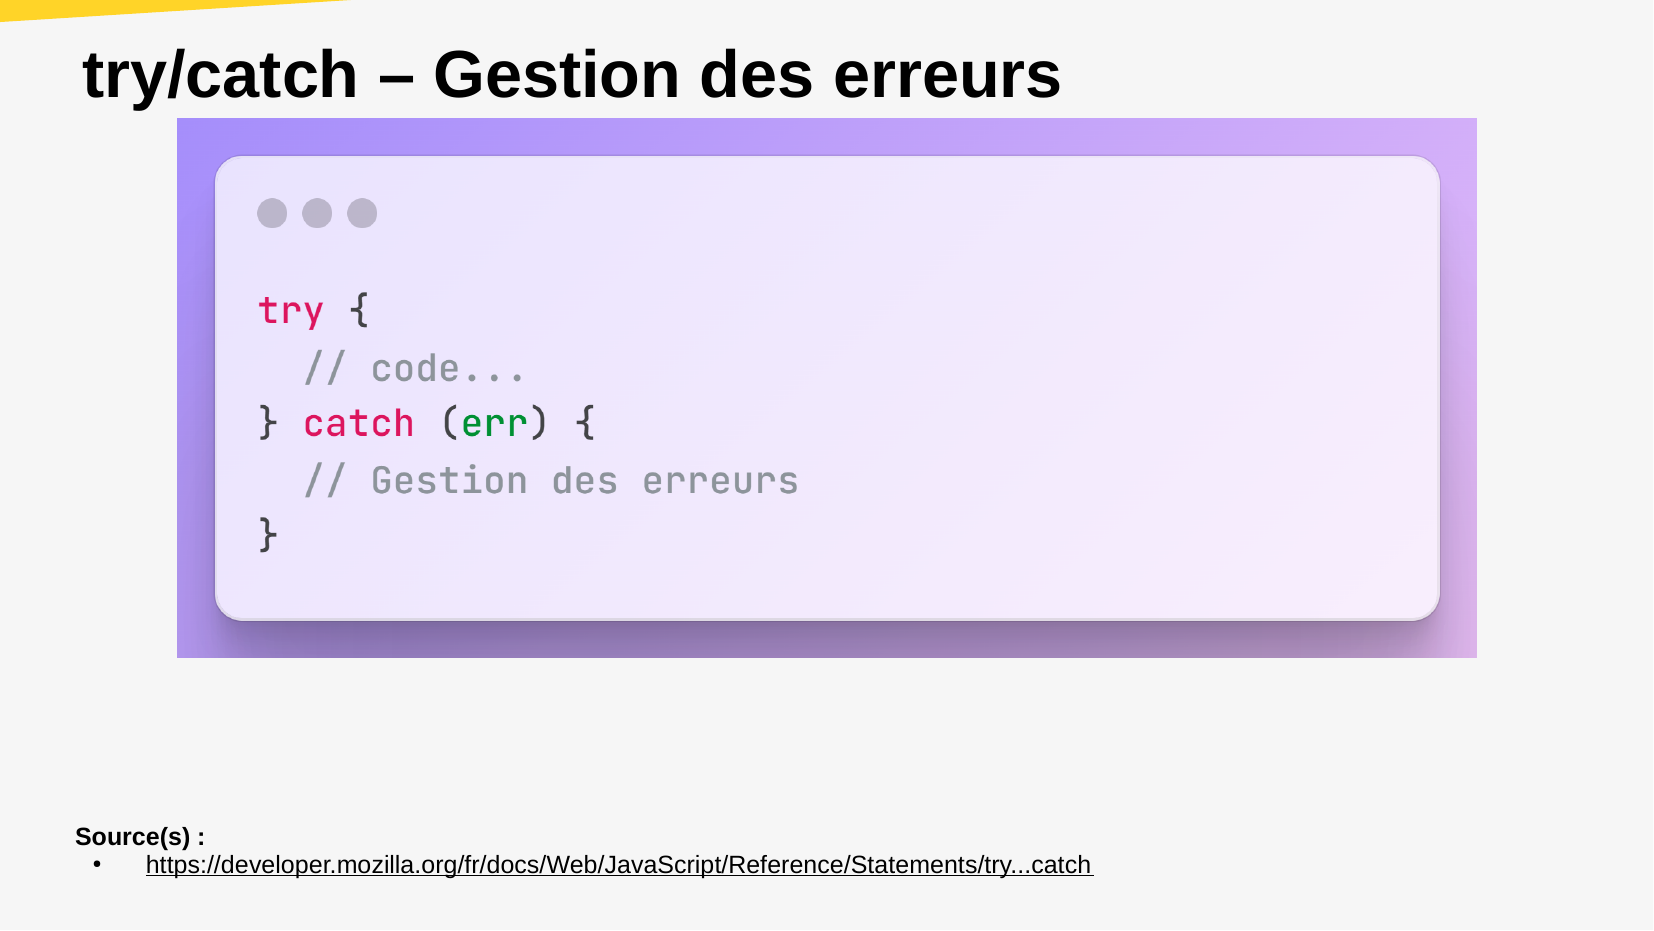

# try/catch – Gestion des erreurs
Source(s) :
https://developer.mozilla.org/fr/docs/Web/JavaScript/Reference/Statements/try...catch